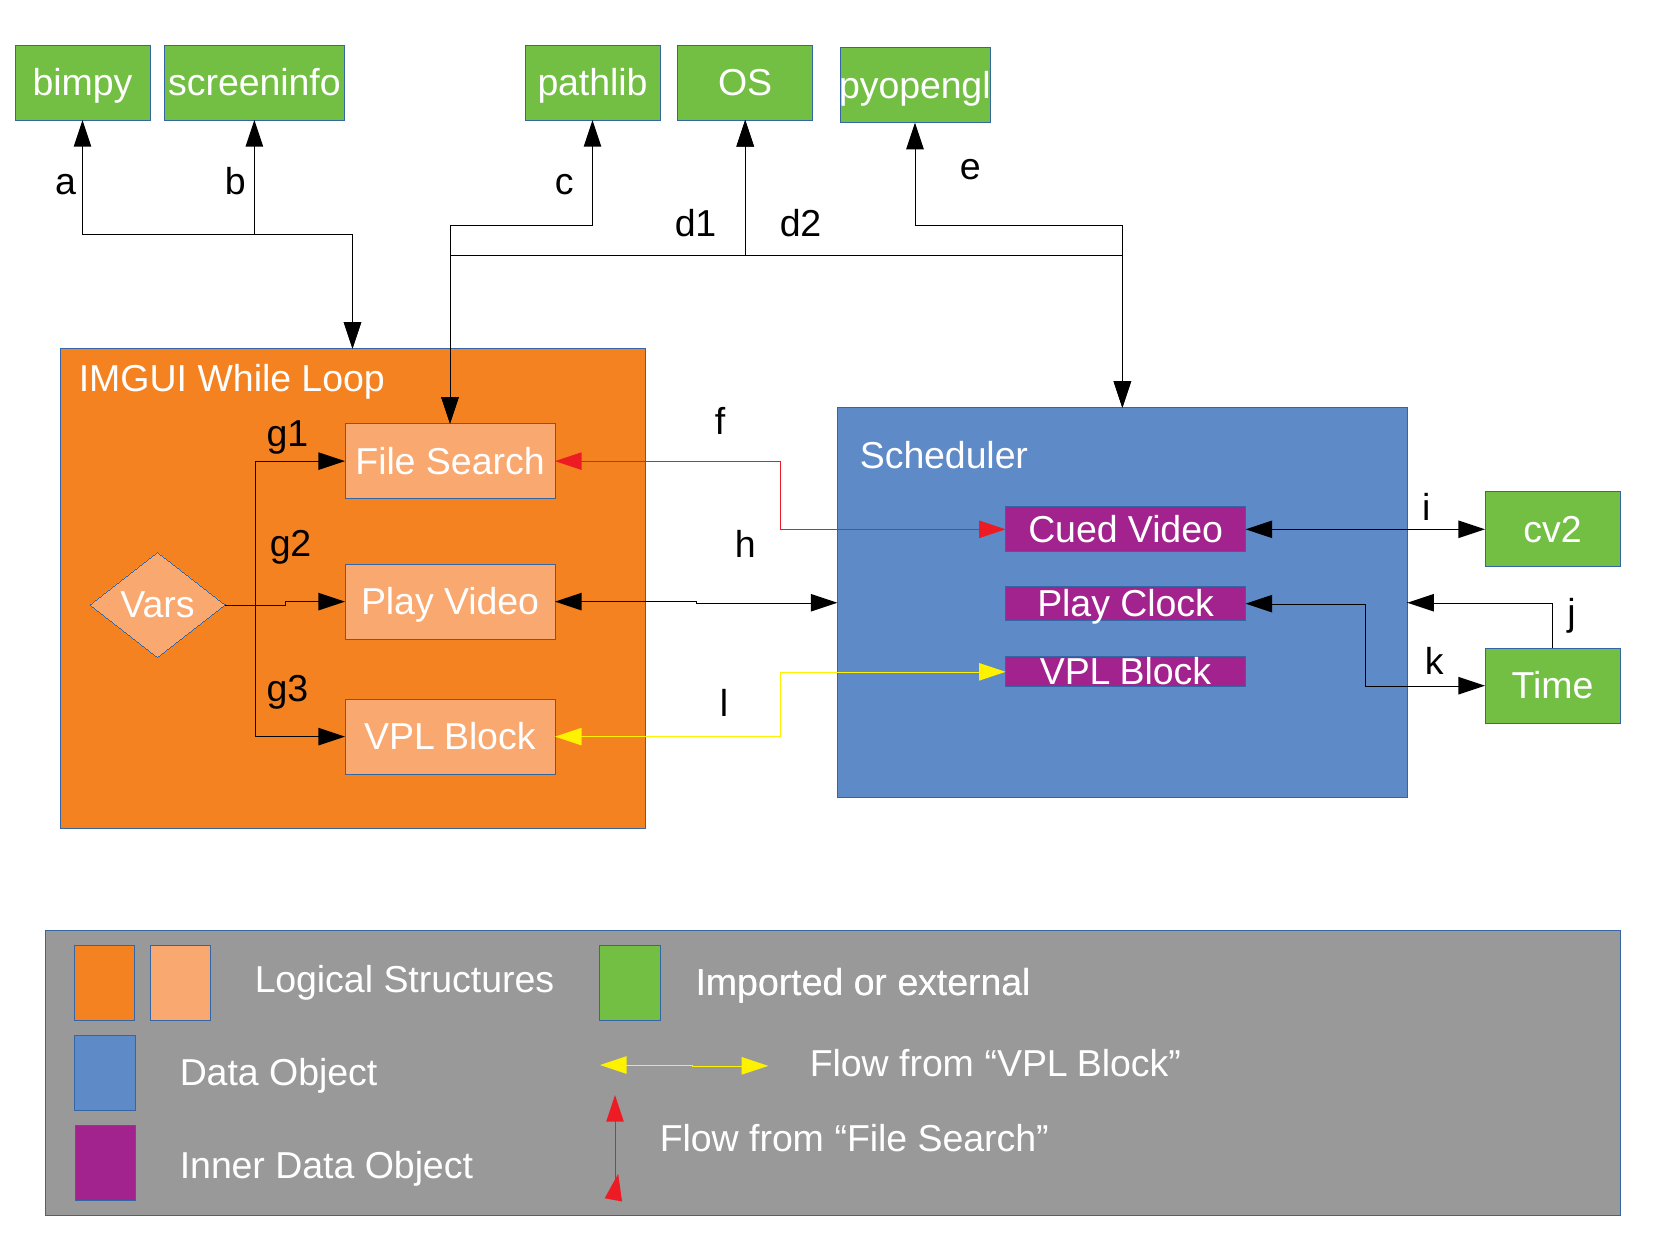

bimpy
screeninfo
pathlib
OS
pyopengl
e
a
b
c
d1
d2
IMGUI While Loop
f
g1
Scheduler
File Search
i
cv2
Cued Video
g2
h
Vars
Play Video
j
Play Clock
k
Time
VPL Block
g3
l
VPL Block
Logical Structures
Imported or external
Imported or external
Flow from “VPL Block”
Data Object
Flow from “File Search”
1
Inner Data Object